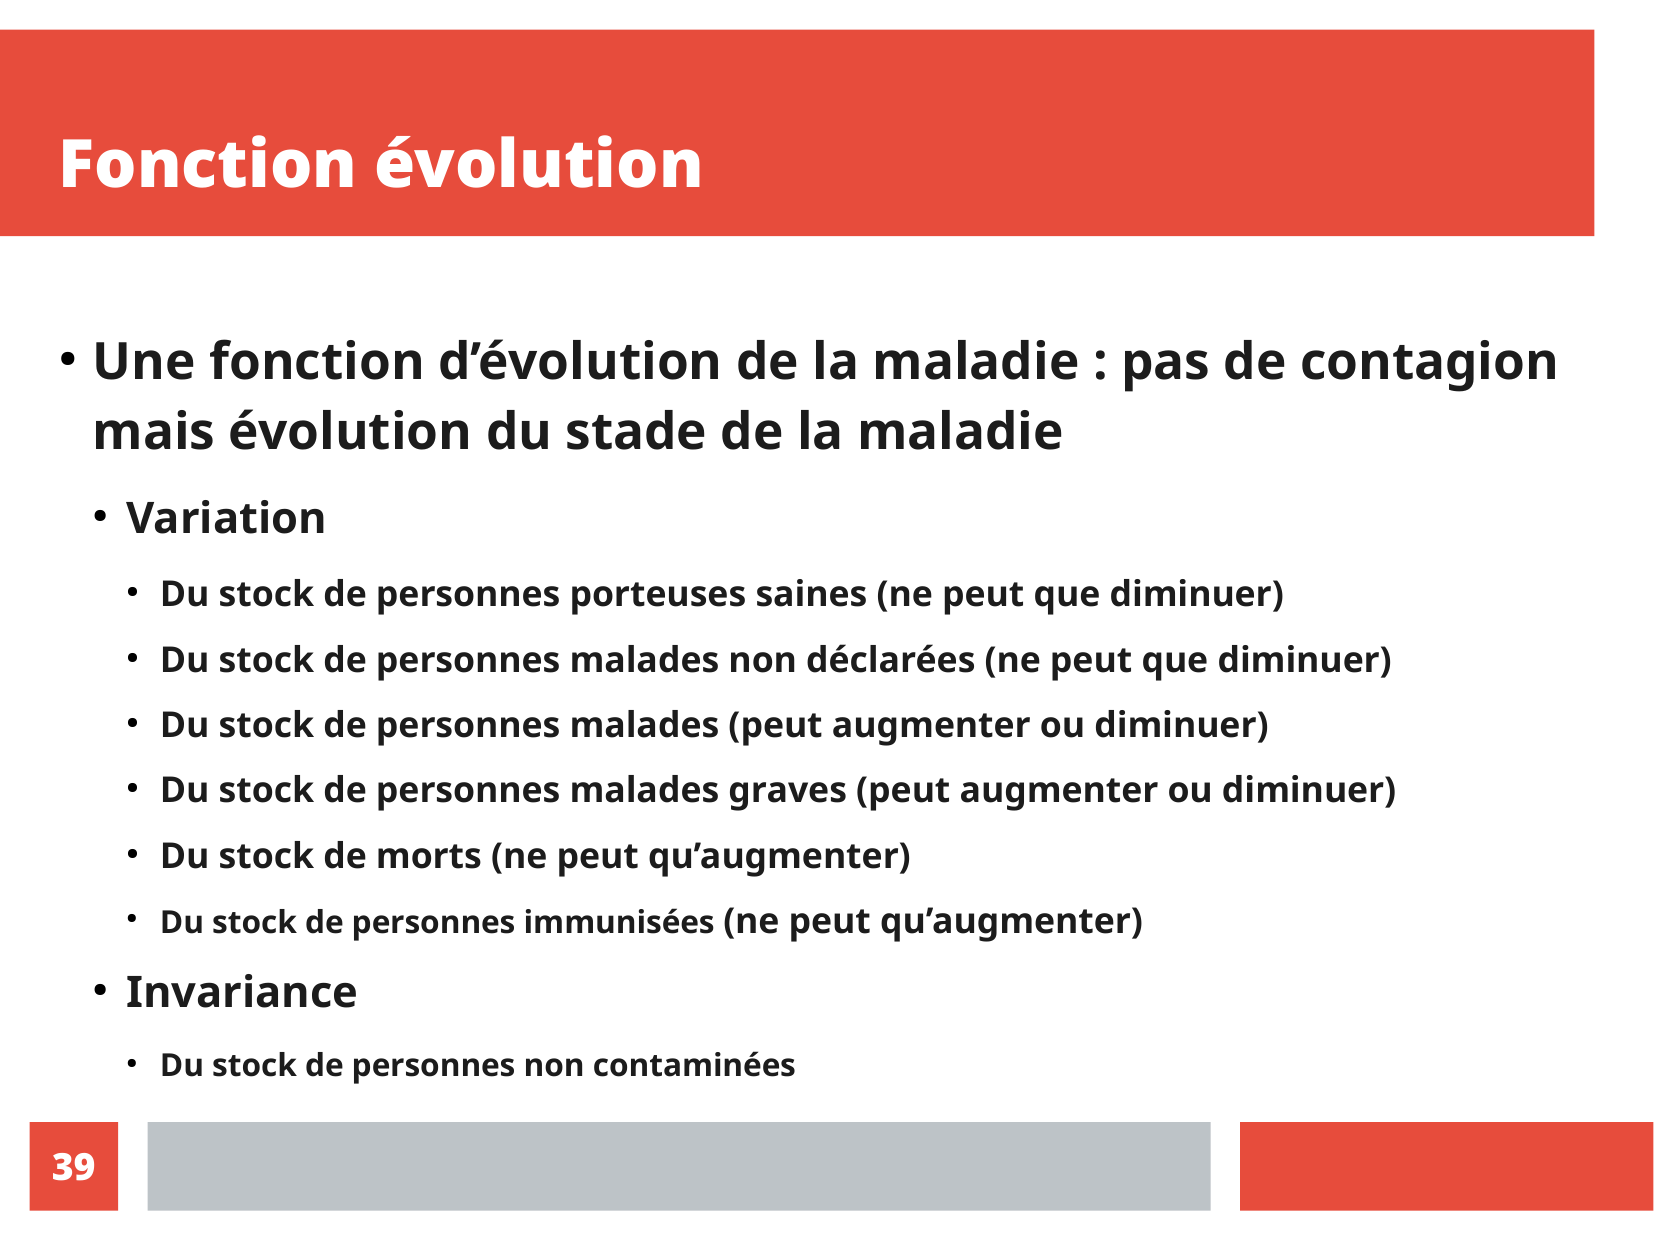

# Fonction évolution
Une fonction d’évolution de la maladie : pas de contagion mais évolution du stade de la maladie
Variation
Du stock de personnes porteuses saines (ne peut que diminuer)
Du stock de personnes malades non déclarées (ne peut que diminuer)
Du stock de personnes malades (peut augmenter ou diminuer)
Du stock de personnes malades graves (peut augmenter ou diminuer)
Du stock de morts (ne peut qu’augmenter)
Du stock de personnes immunisées (ne peut qu’augmenter)
Invariance
Du stock de personnes non contaminées
39